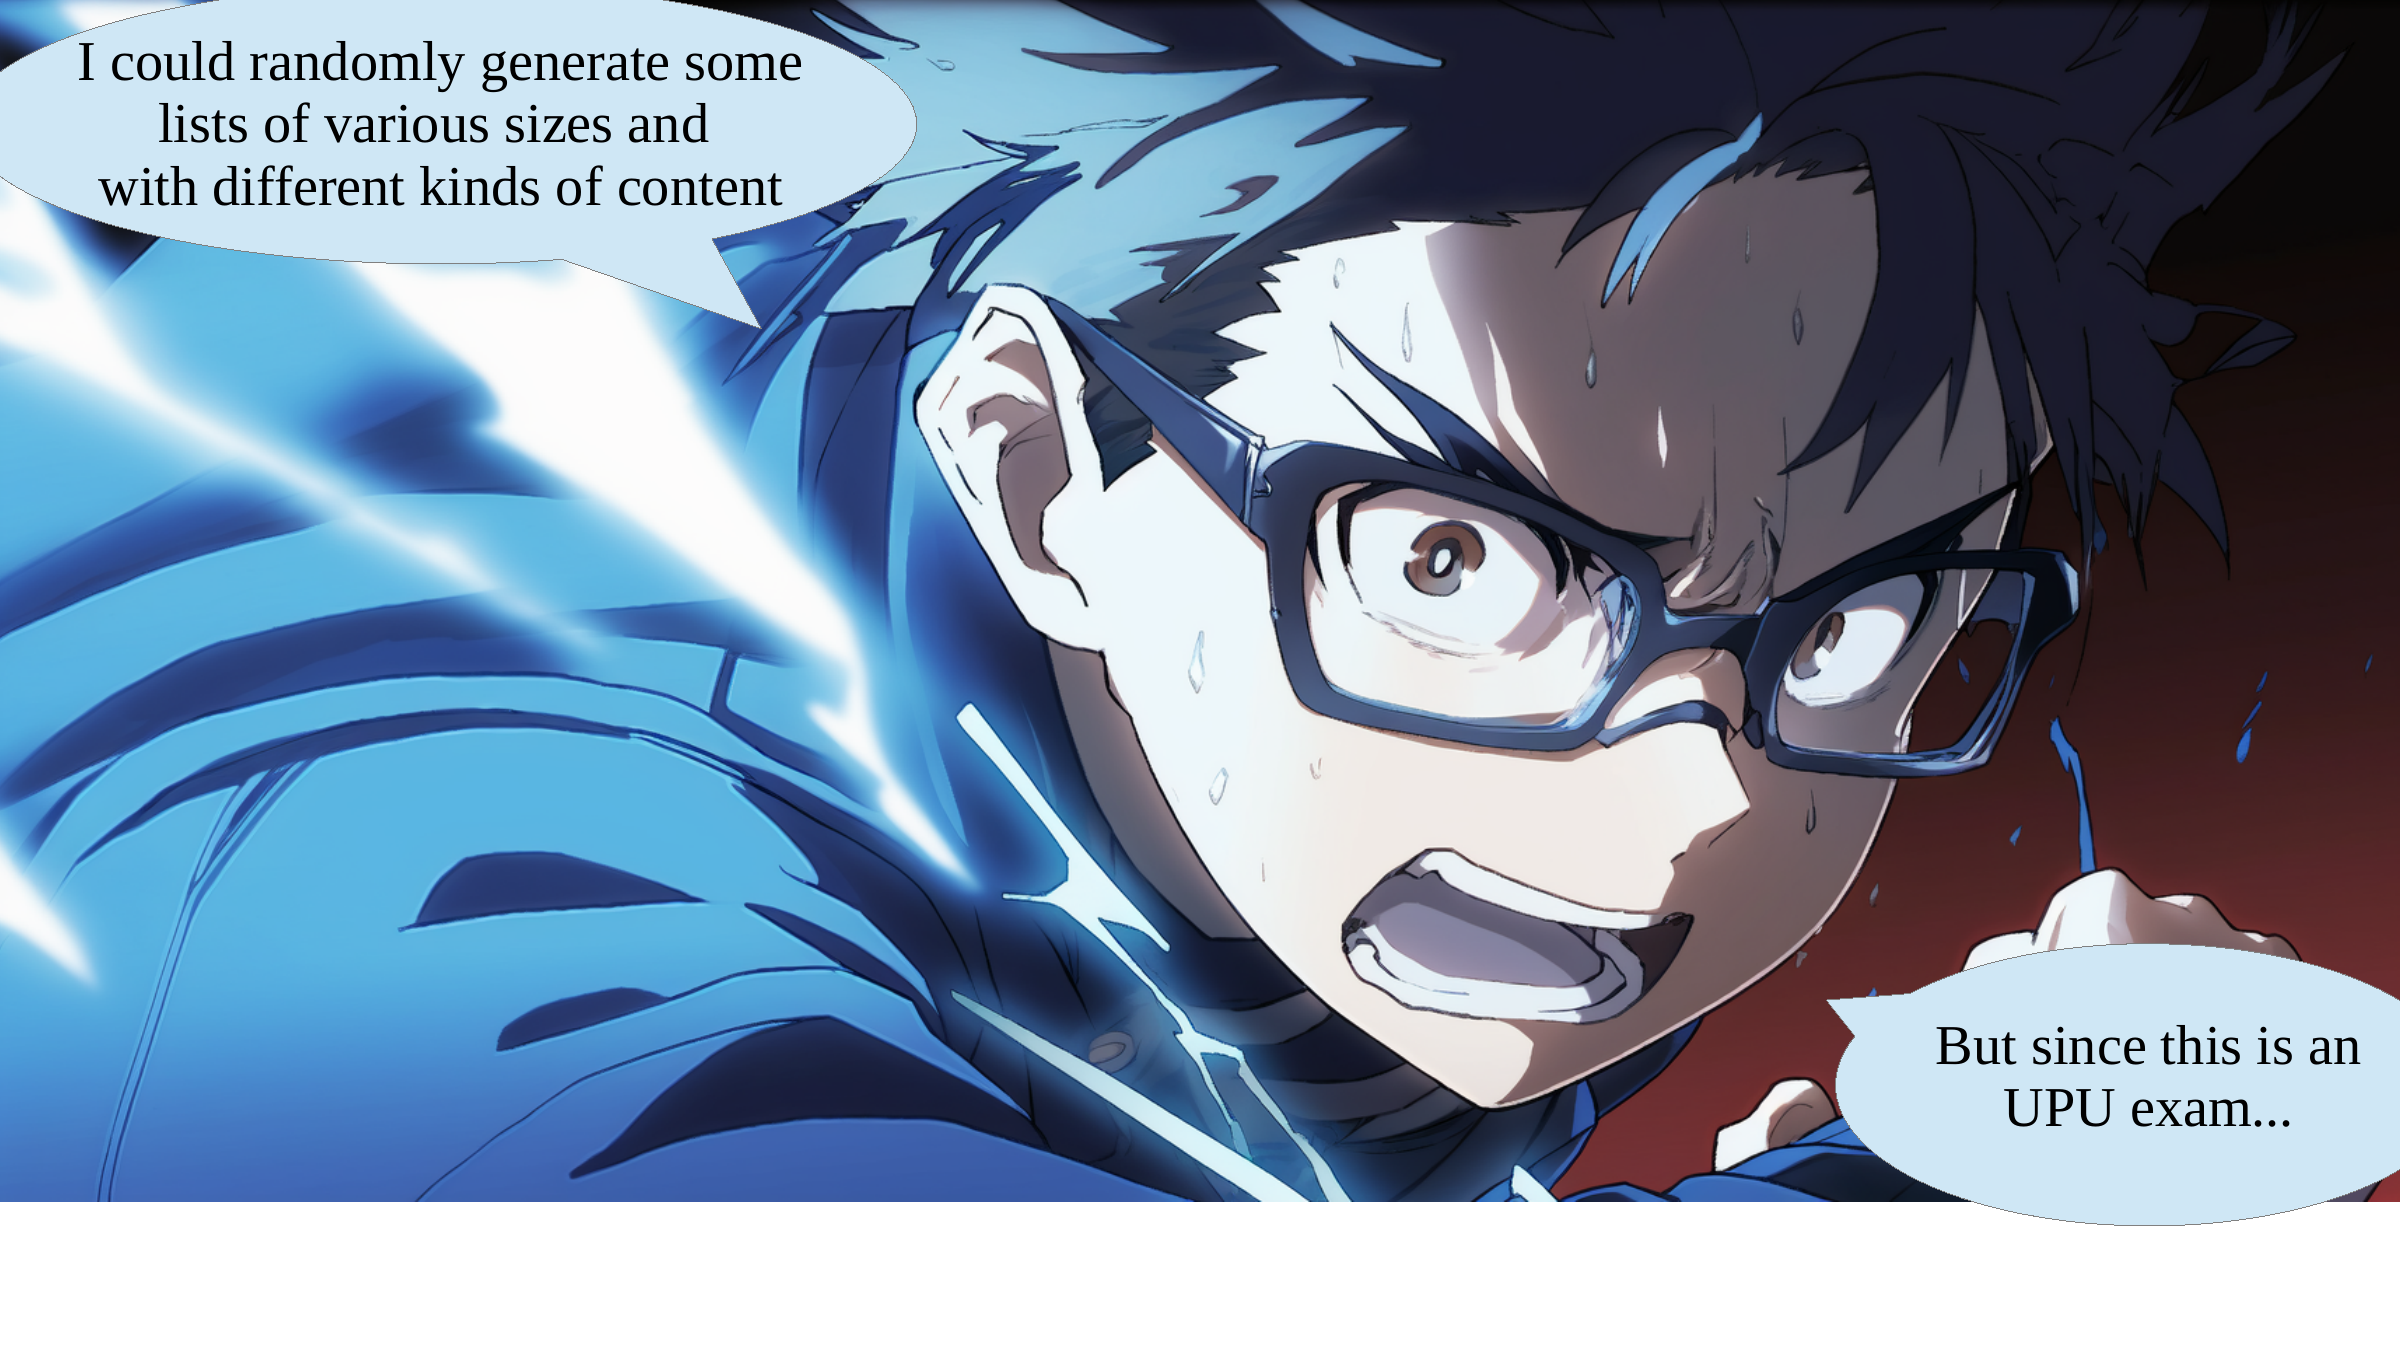

I could randomly generate some
lists of various sizes and
with different kinds of content
But since this is an
UPU exam...